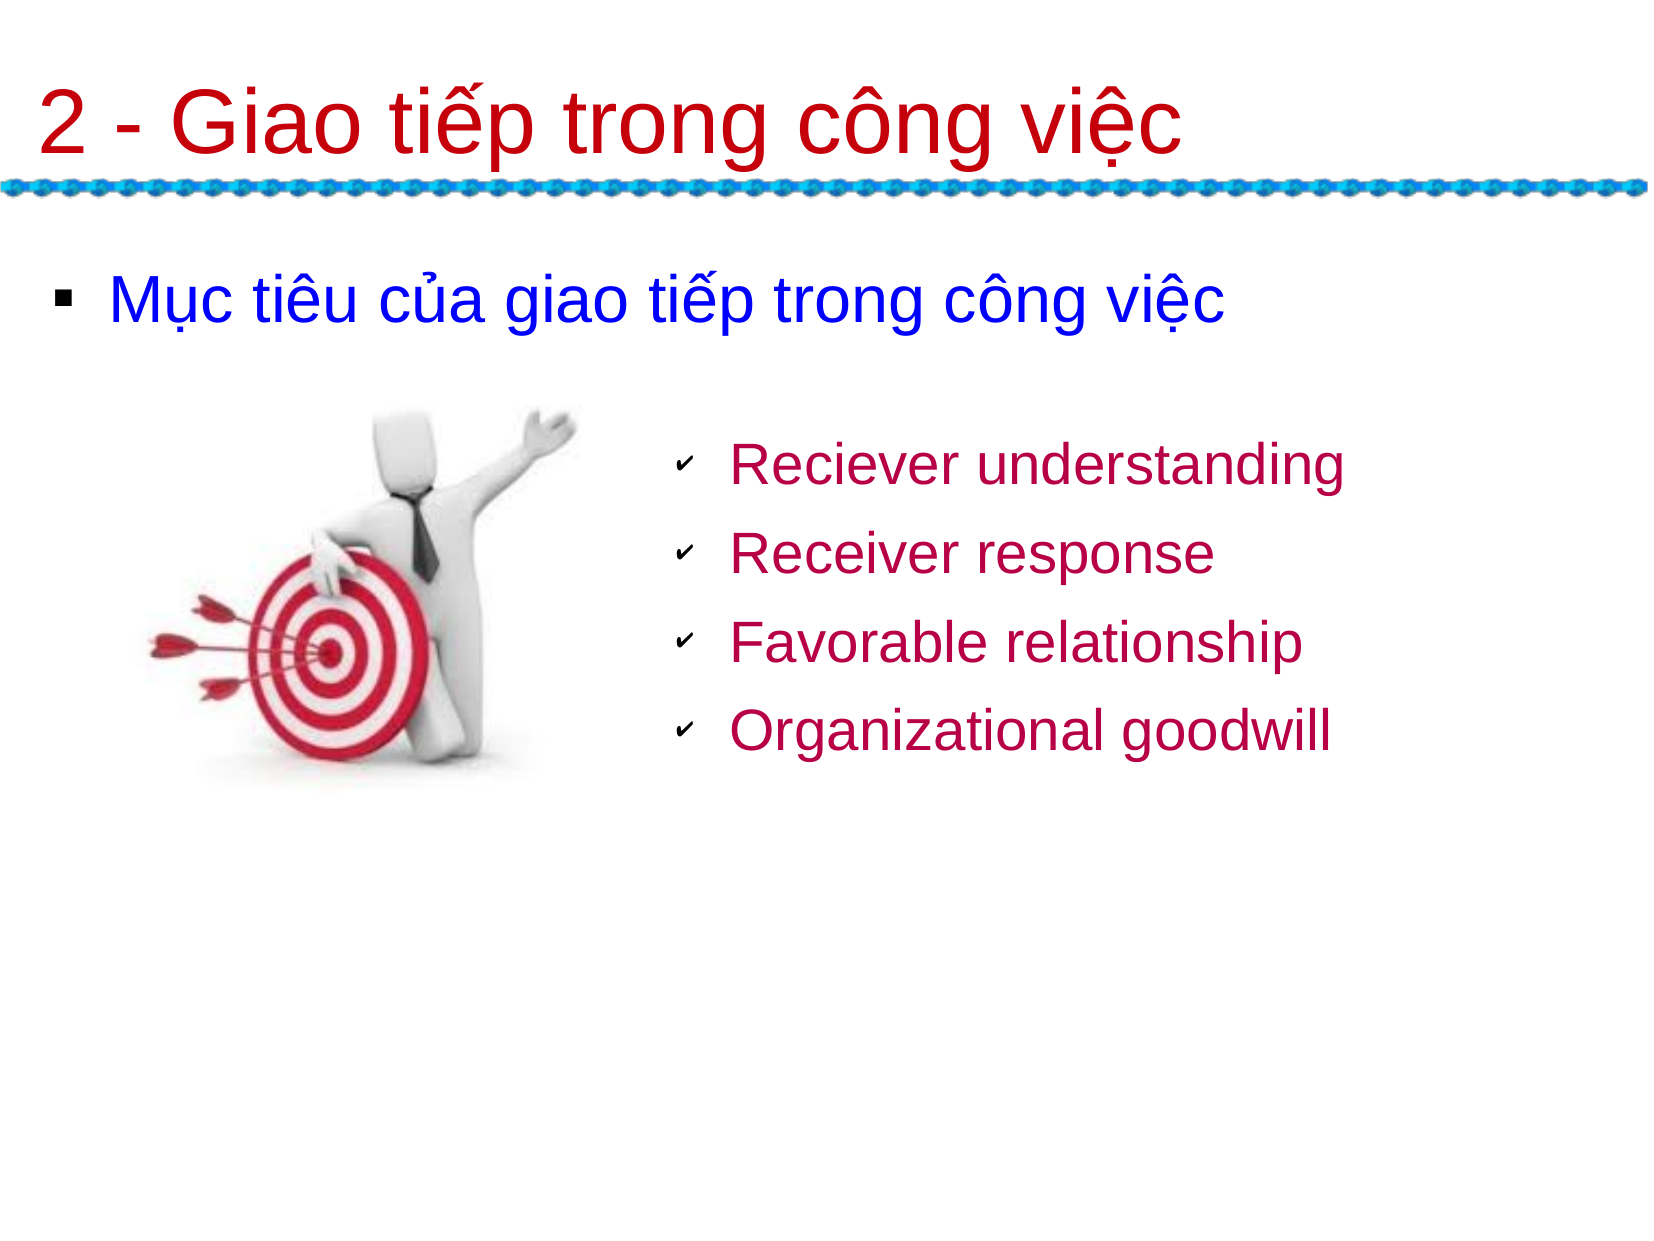

# 2 - Giao tiếp trong công việc
Mục tiêu của giao tiếp trong công việc
Reciever understanding
Receiver response
Favorable relationship
Organizational goodwill